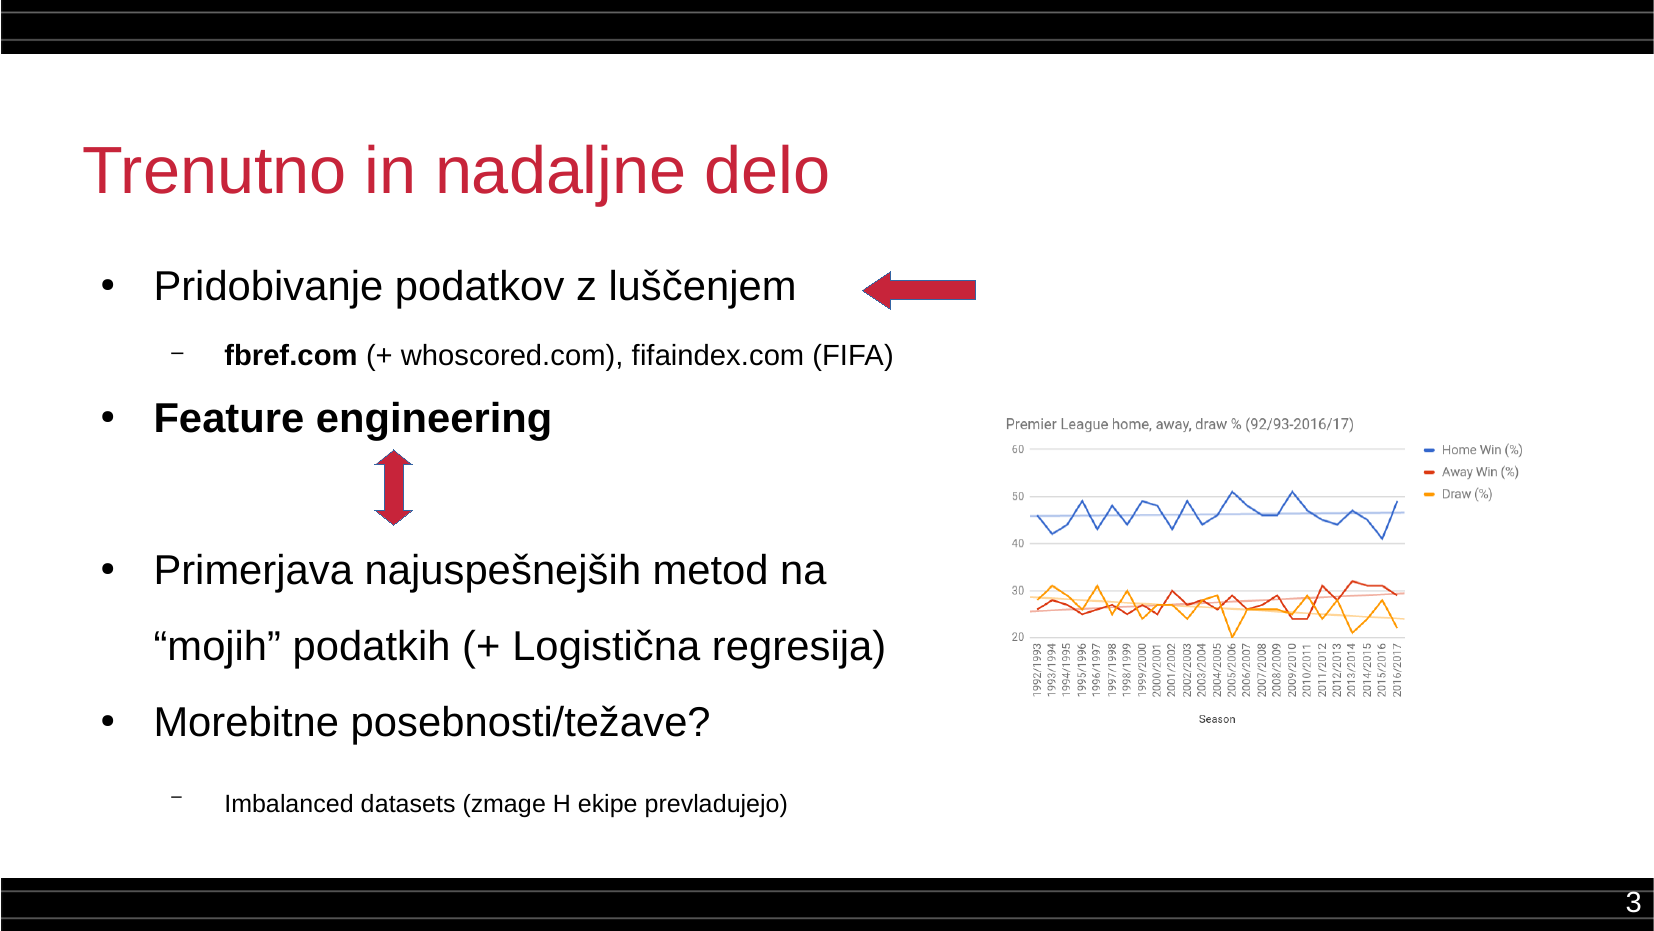

# Trenutno in nadaljne delo
Pridobivanje podatkov z luščenjem
fbref.com (+ whoscored.com), fifaindex.com (FIFA)
Feature engineering
Primerjava najuspešnejših metod na
“mojih” podatkih (+ Logistična regresija)
Morebitne posebnosti/težave?
Imbalanced datasets (zmage H ekipe prevladujejo)